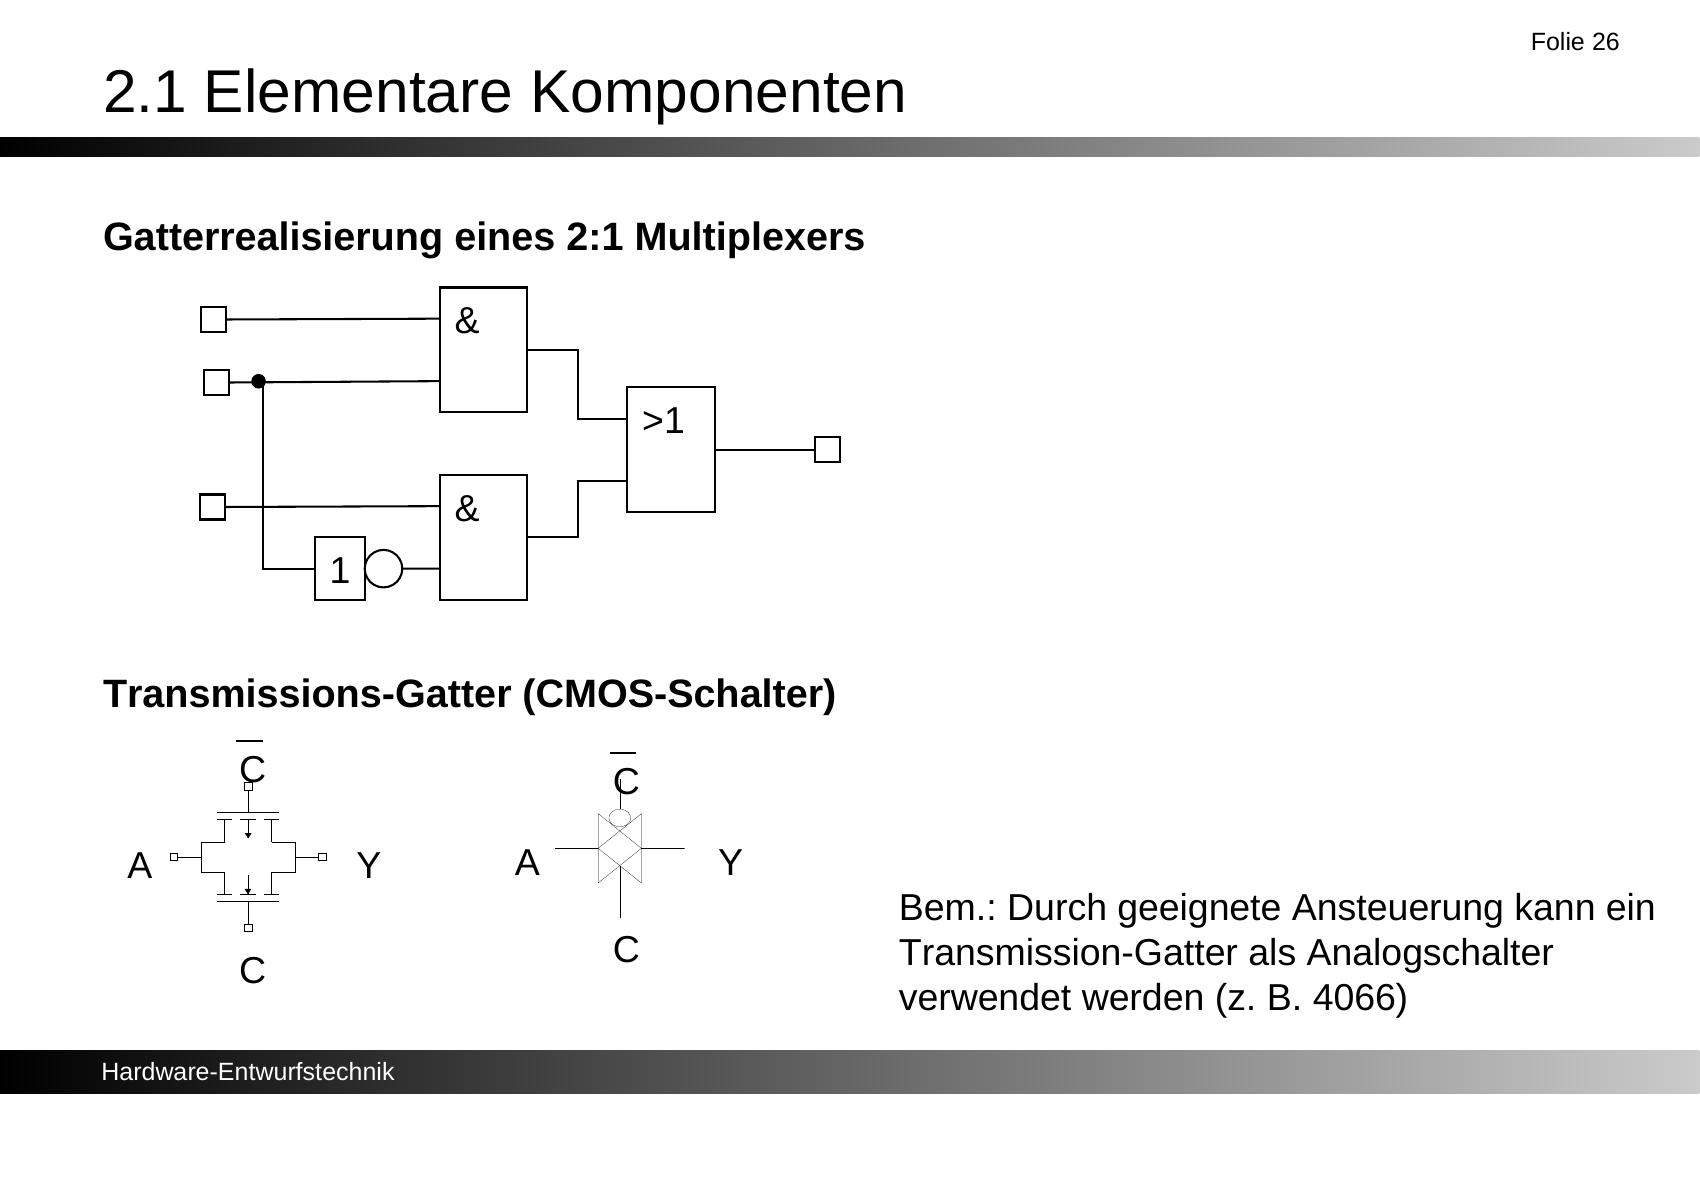

# 2.1 Elementare Komponenten
Gatterrealisierung eines 2:1 Multiplexers
Transmissions-Gatter (CMOS-Schalter)
&
>1
&
1
C
A
Y
C
C
A
Y
C
Bem.: Durch geeignete Ansteuerung kann ein Transmission-Gatter als Analogschalter verwendet werden (z. B. 4066)